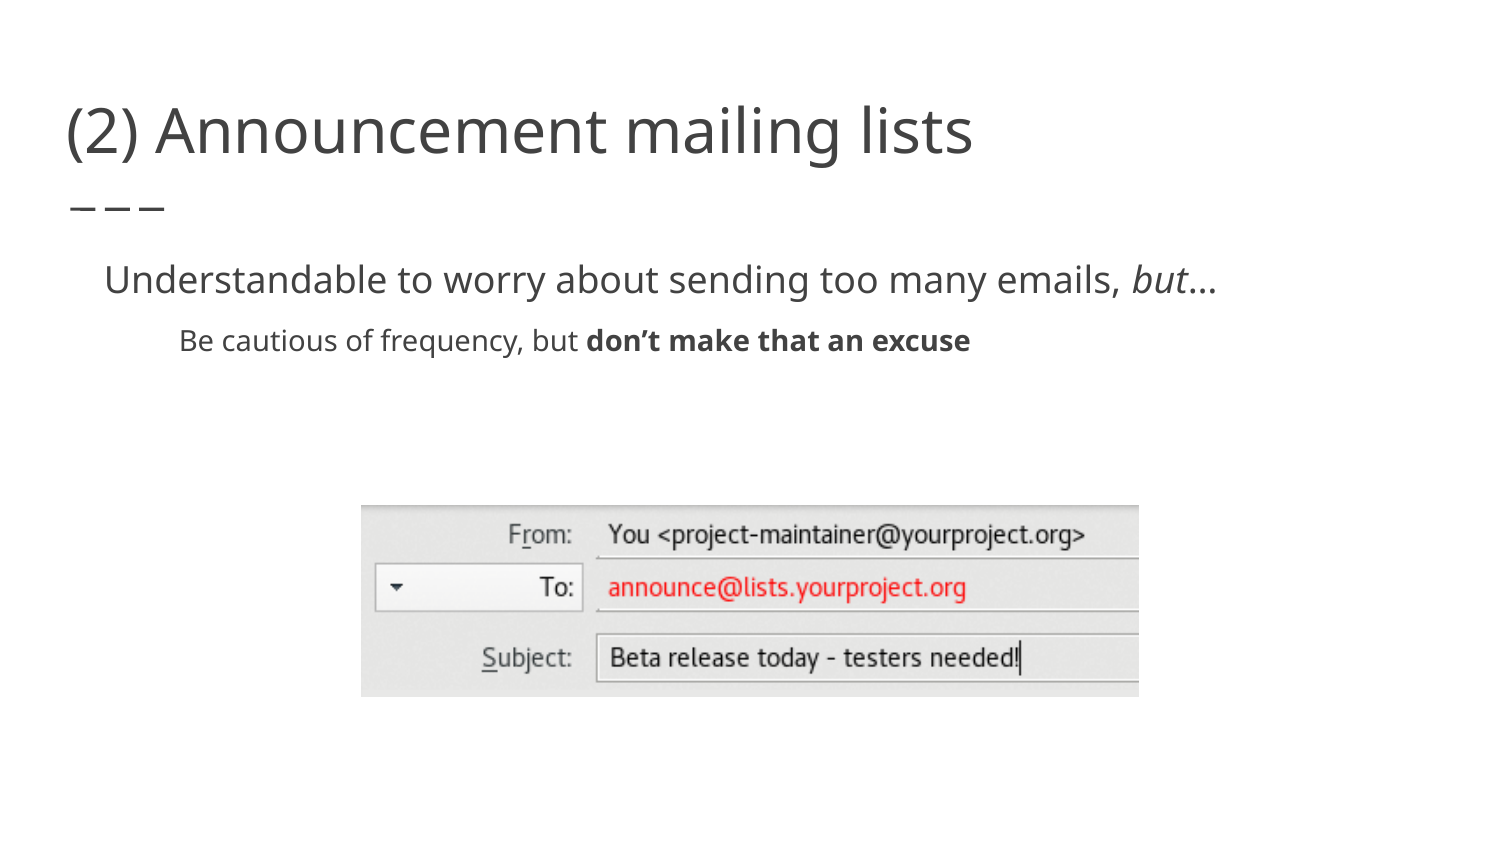

# (2) Announcement mailing lists
Understandable to worry about sending too many emails, but…
Be cautious of frequency, but don’t make that an excuse